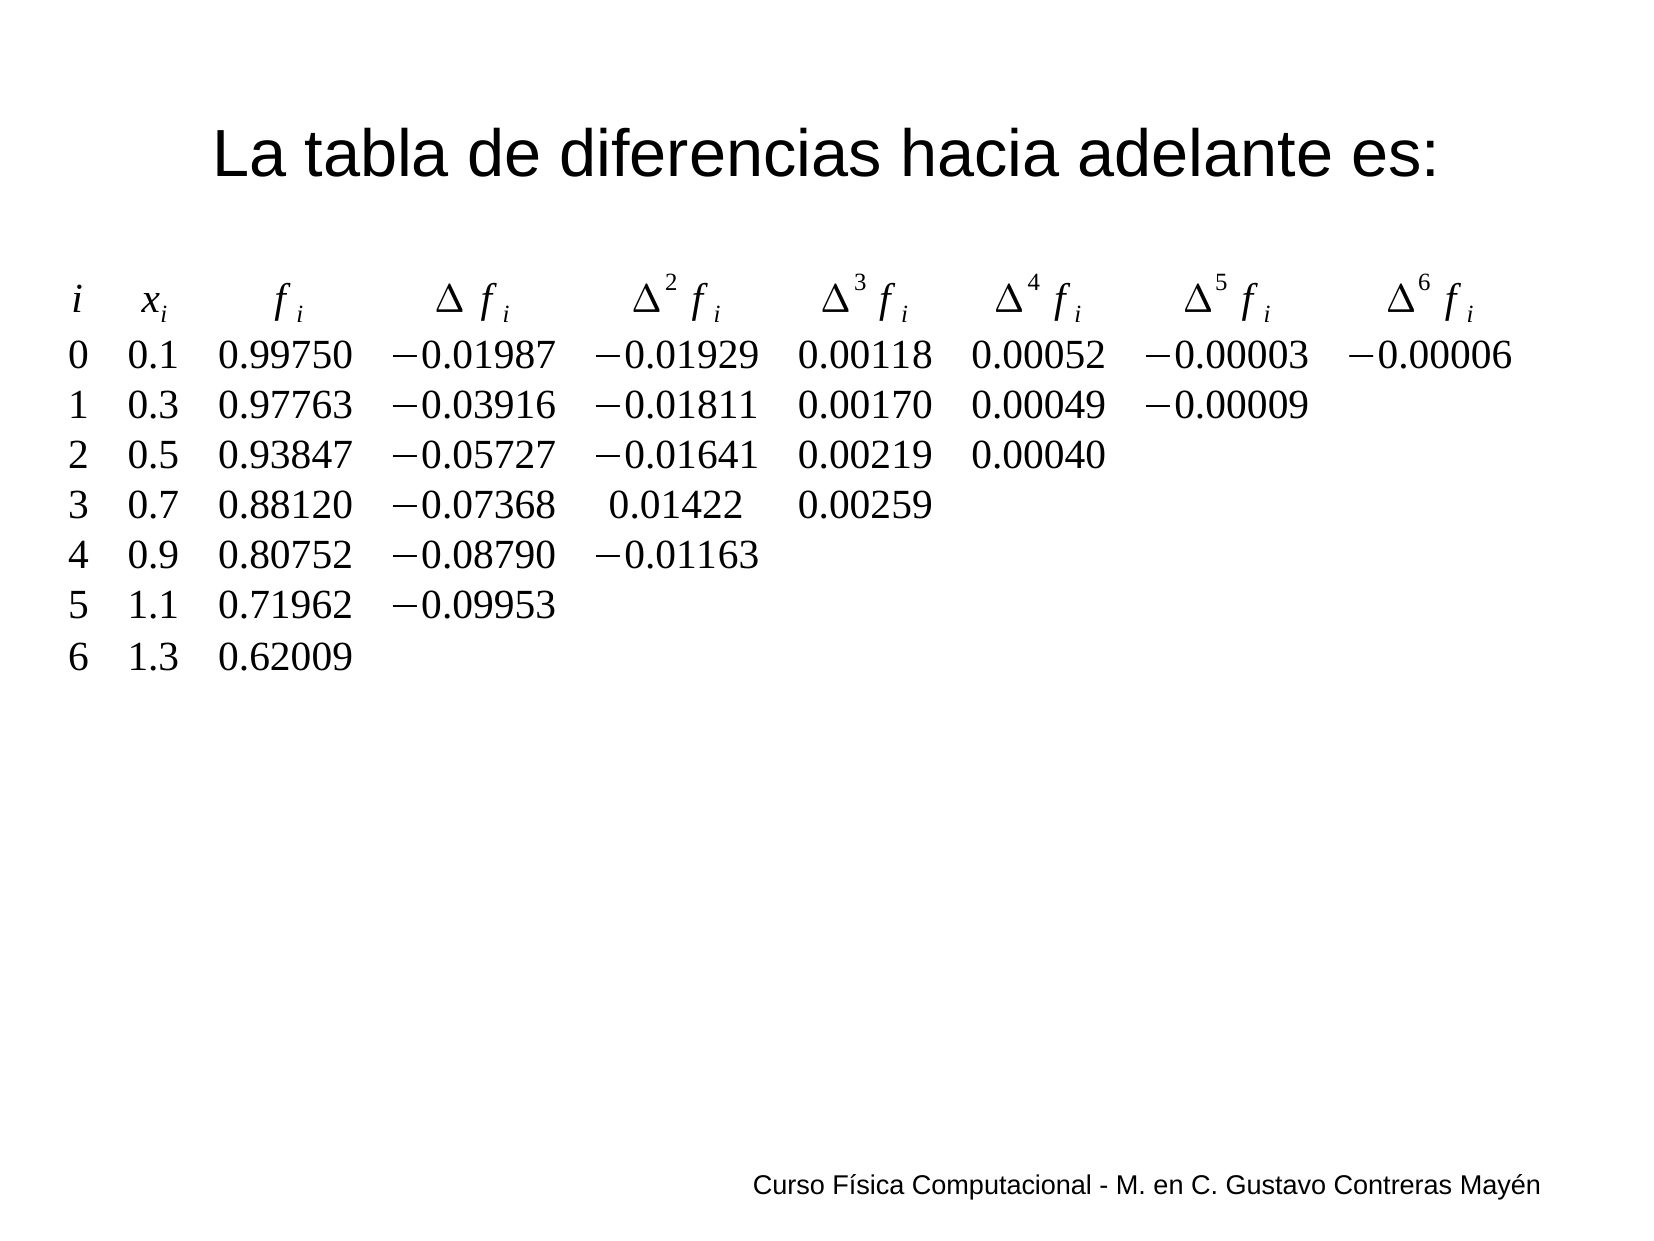

# La tabla de diferencias hacia adelante es: